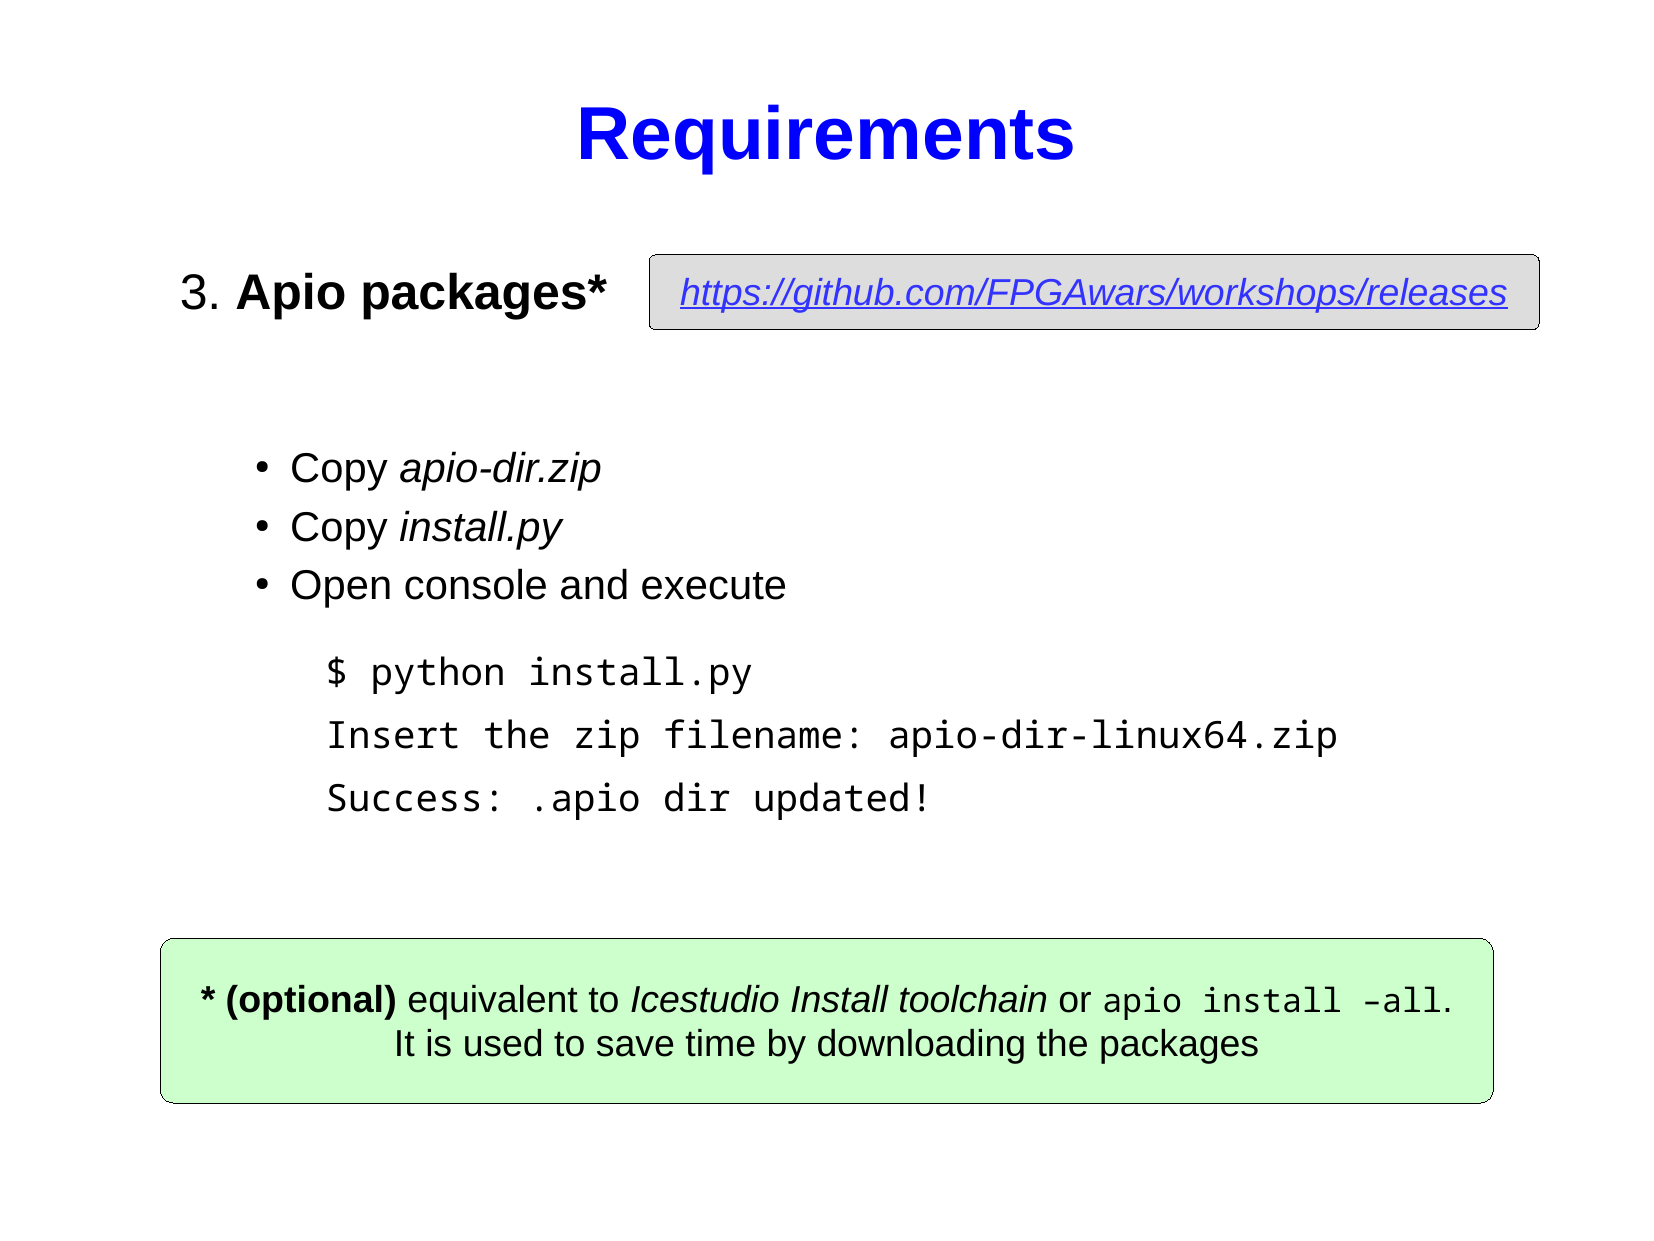

# Requirements
3. Apio packages*
https://github.com/FPGAwars/workshops/releases
Copy apio-dir.zip
Copy install.py
Open console and execute
$ python install.py
Insert the zip filename: apio-dir-linux64.zip
Success: .apio dir updated!
* (optional) equivalent to Icestudio Install toolchain or apio install –all.
It is used to save time by downloading the packages